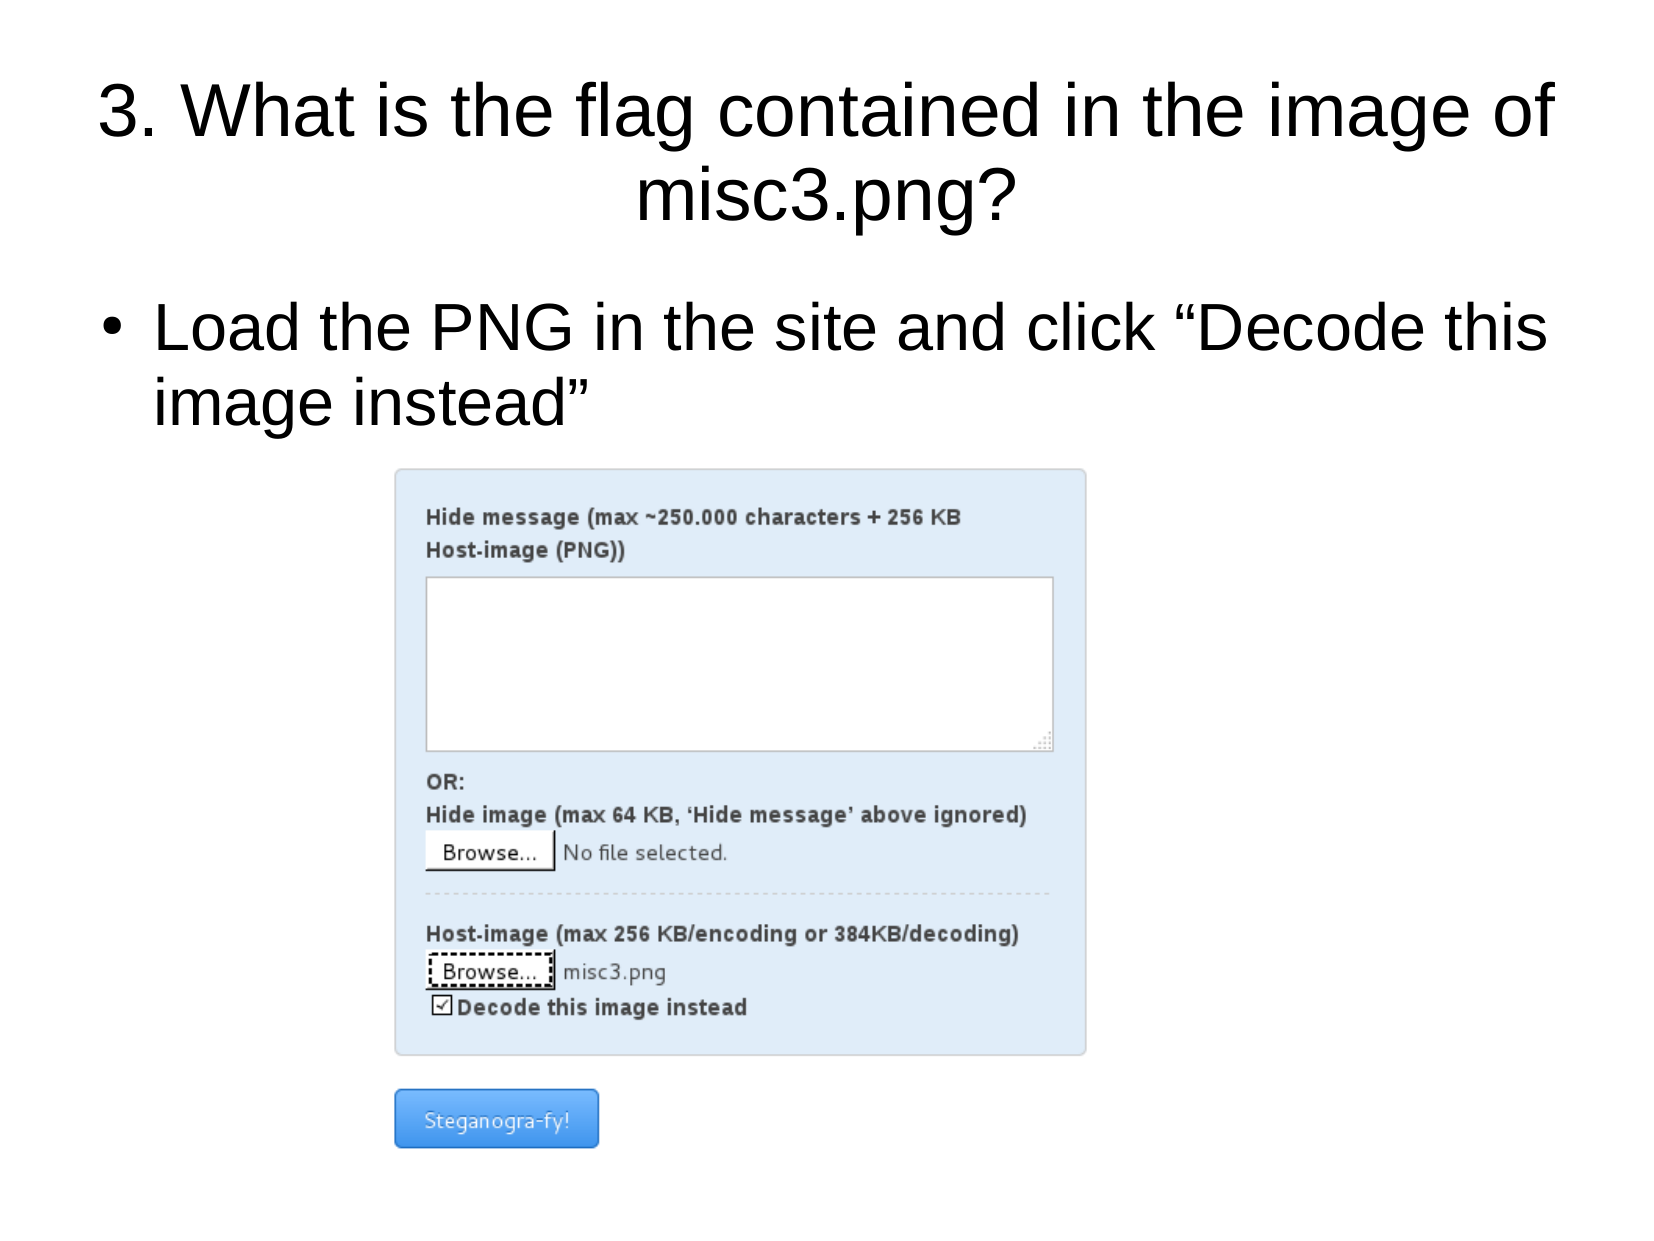

# 3. What is the flag contained in the image of misc3.png?
Load the PNG in the site and click “Decode this image instead”